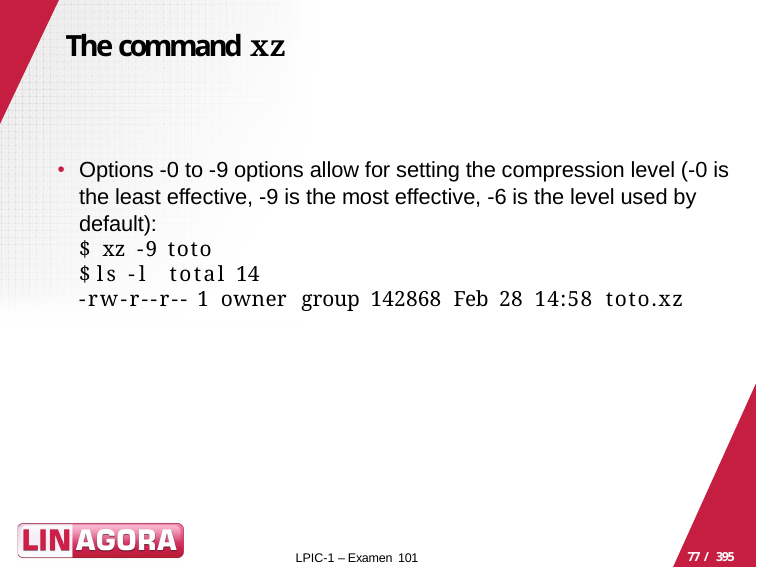

The command xz
Options -0 to -9 options allow for setting the compression level (-0 is the least effective, -9 is the most effective, -6 is the level used by default):
$ xz -9 toto
$ ls -l total 14
-rw-r--r-- 1 owner group 142868 Feb 28 14:58 toto.xz
LPIC-1 – Examen 101